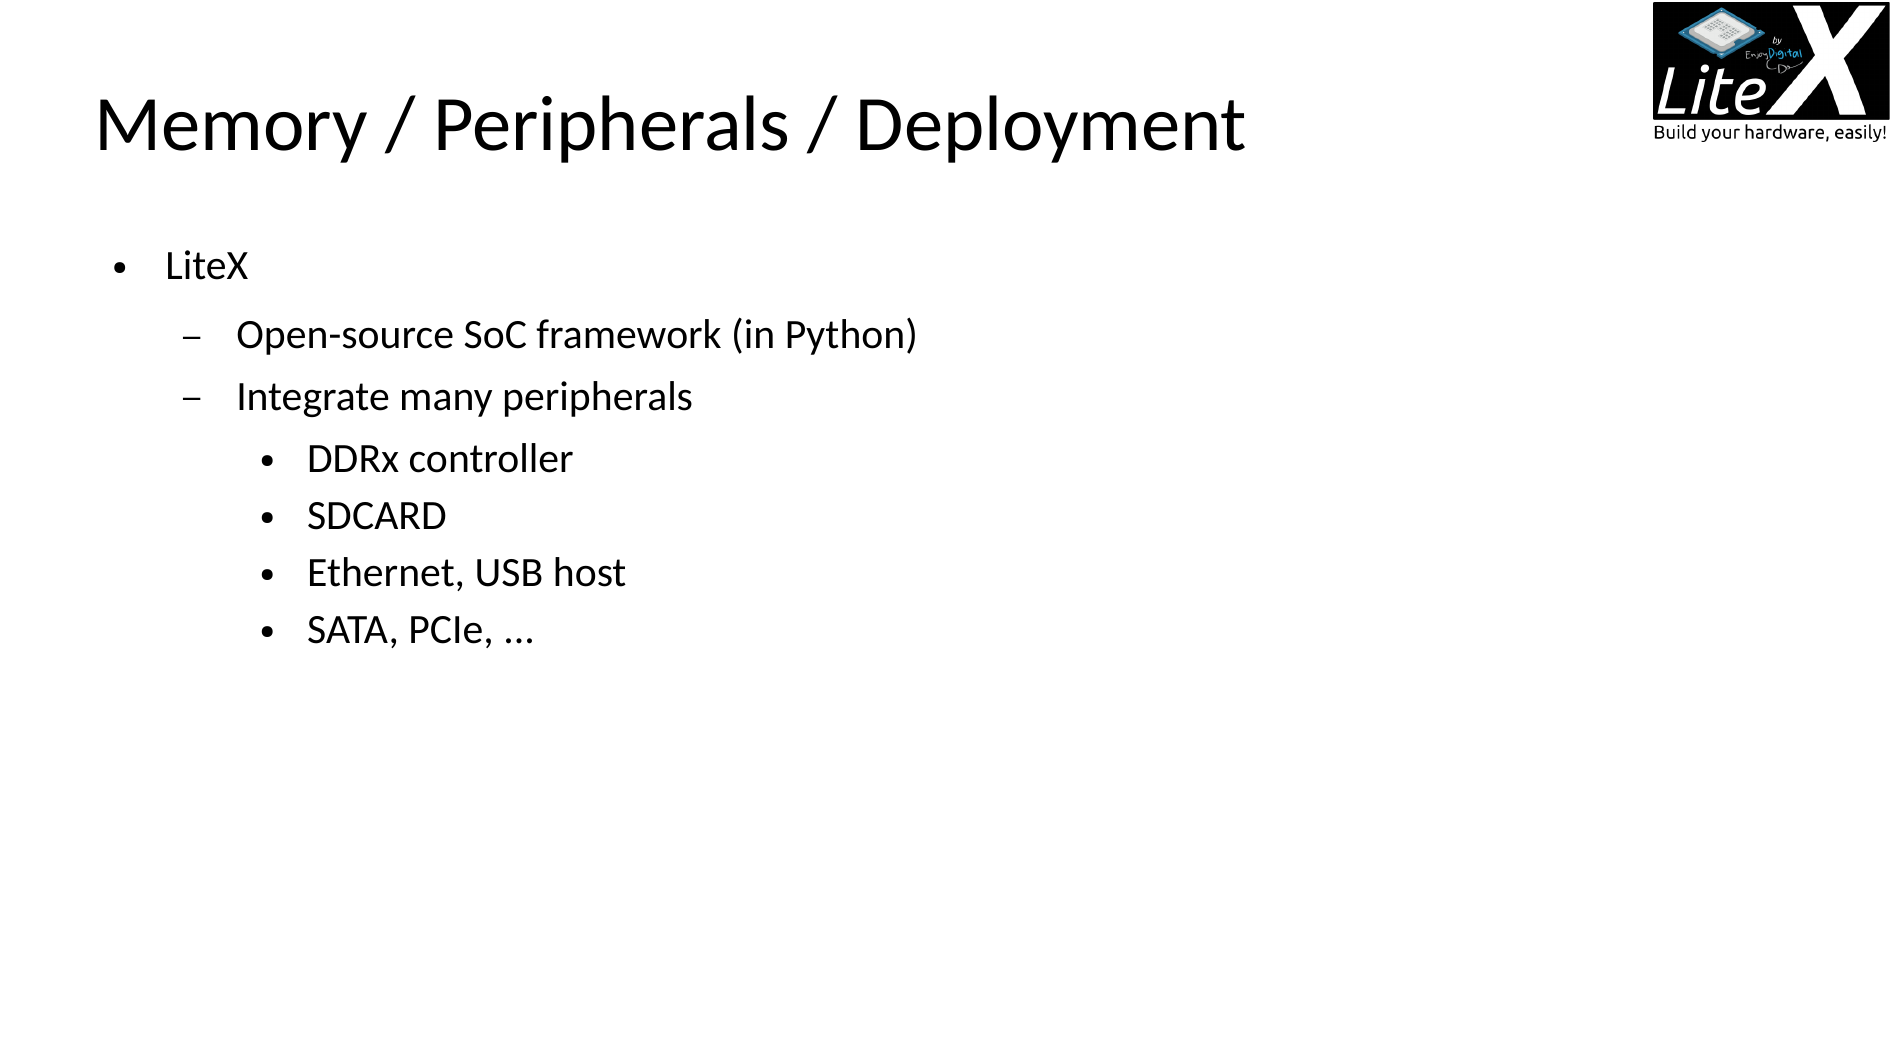

# Memory / Peripherals / Deployment
LiteX
Open-source SoC framework (in Python)
Integrate many peripherals
DDRx controller
SDCARD
Ethernet, USB host
SATA, PCIe, ...